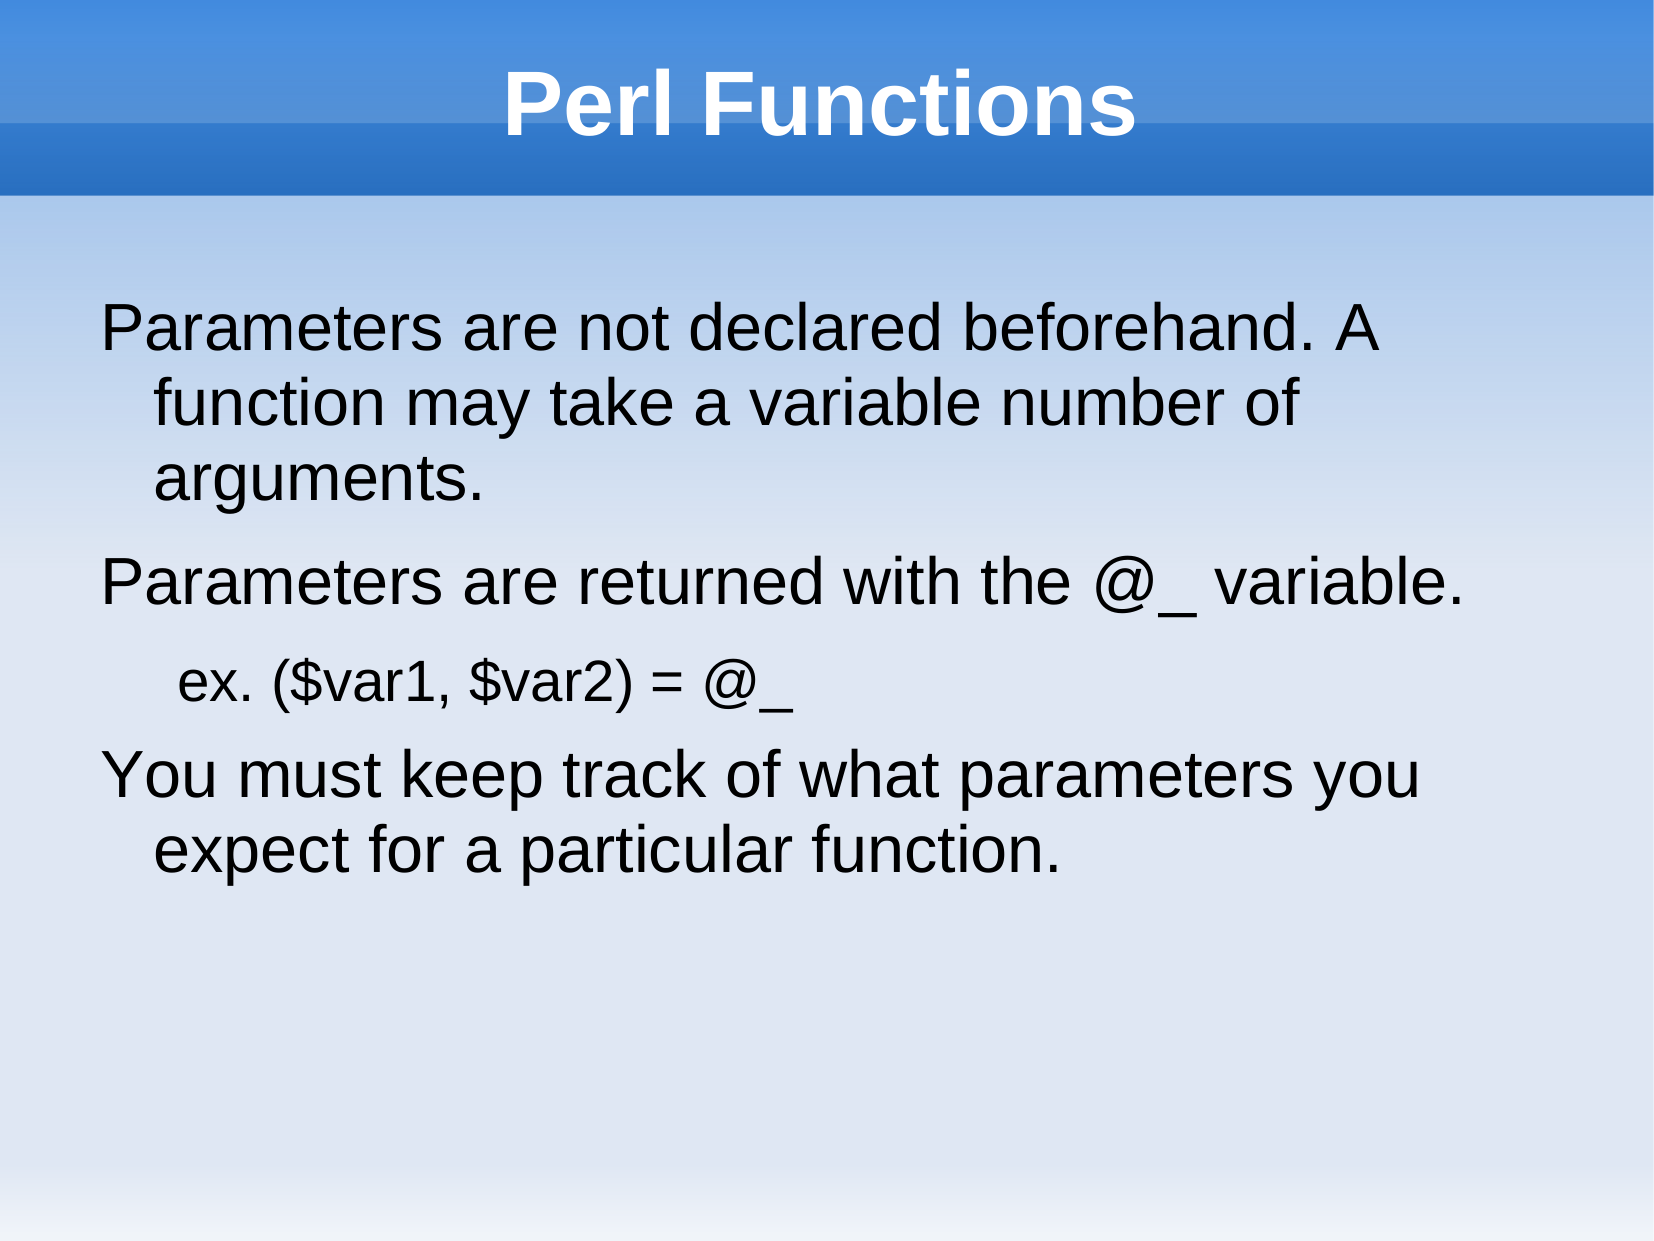

# Perl Functions
Parameters are not declared beforehand. A function may take a variable number of arguments.
Parameters are returned with the @_ variable.
ex. ($var1, $var2) = @_
You must keep track of what parameters you expect for a particular function.